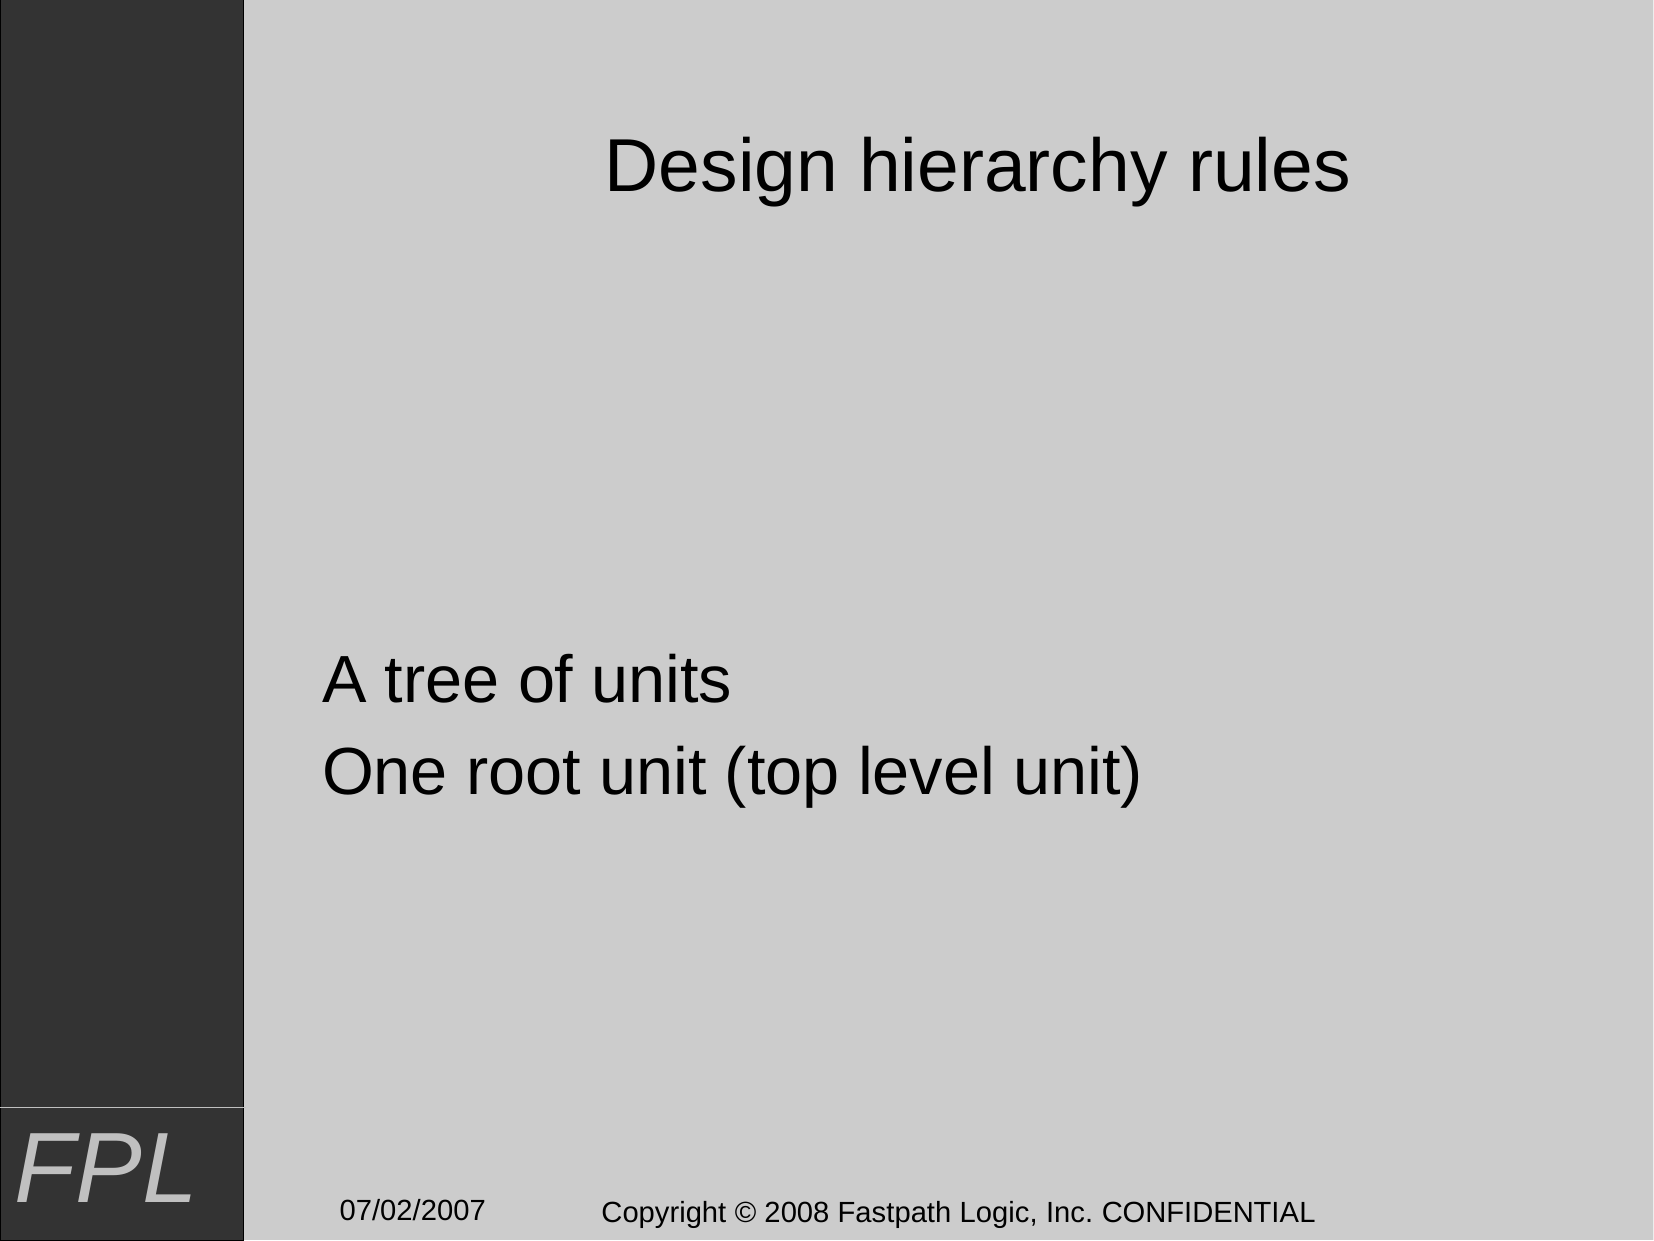

# Design hierarchy rules
A tree of units
One root unit (top level unit)
07/02/2007
© 2007 FASTPATH LOGIC INC.